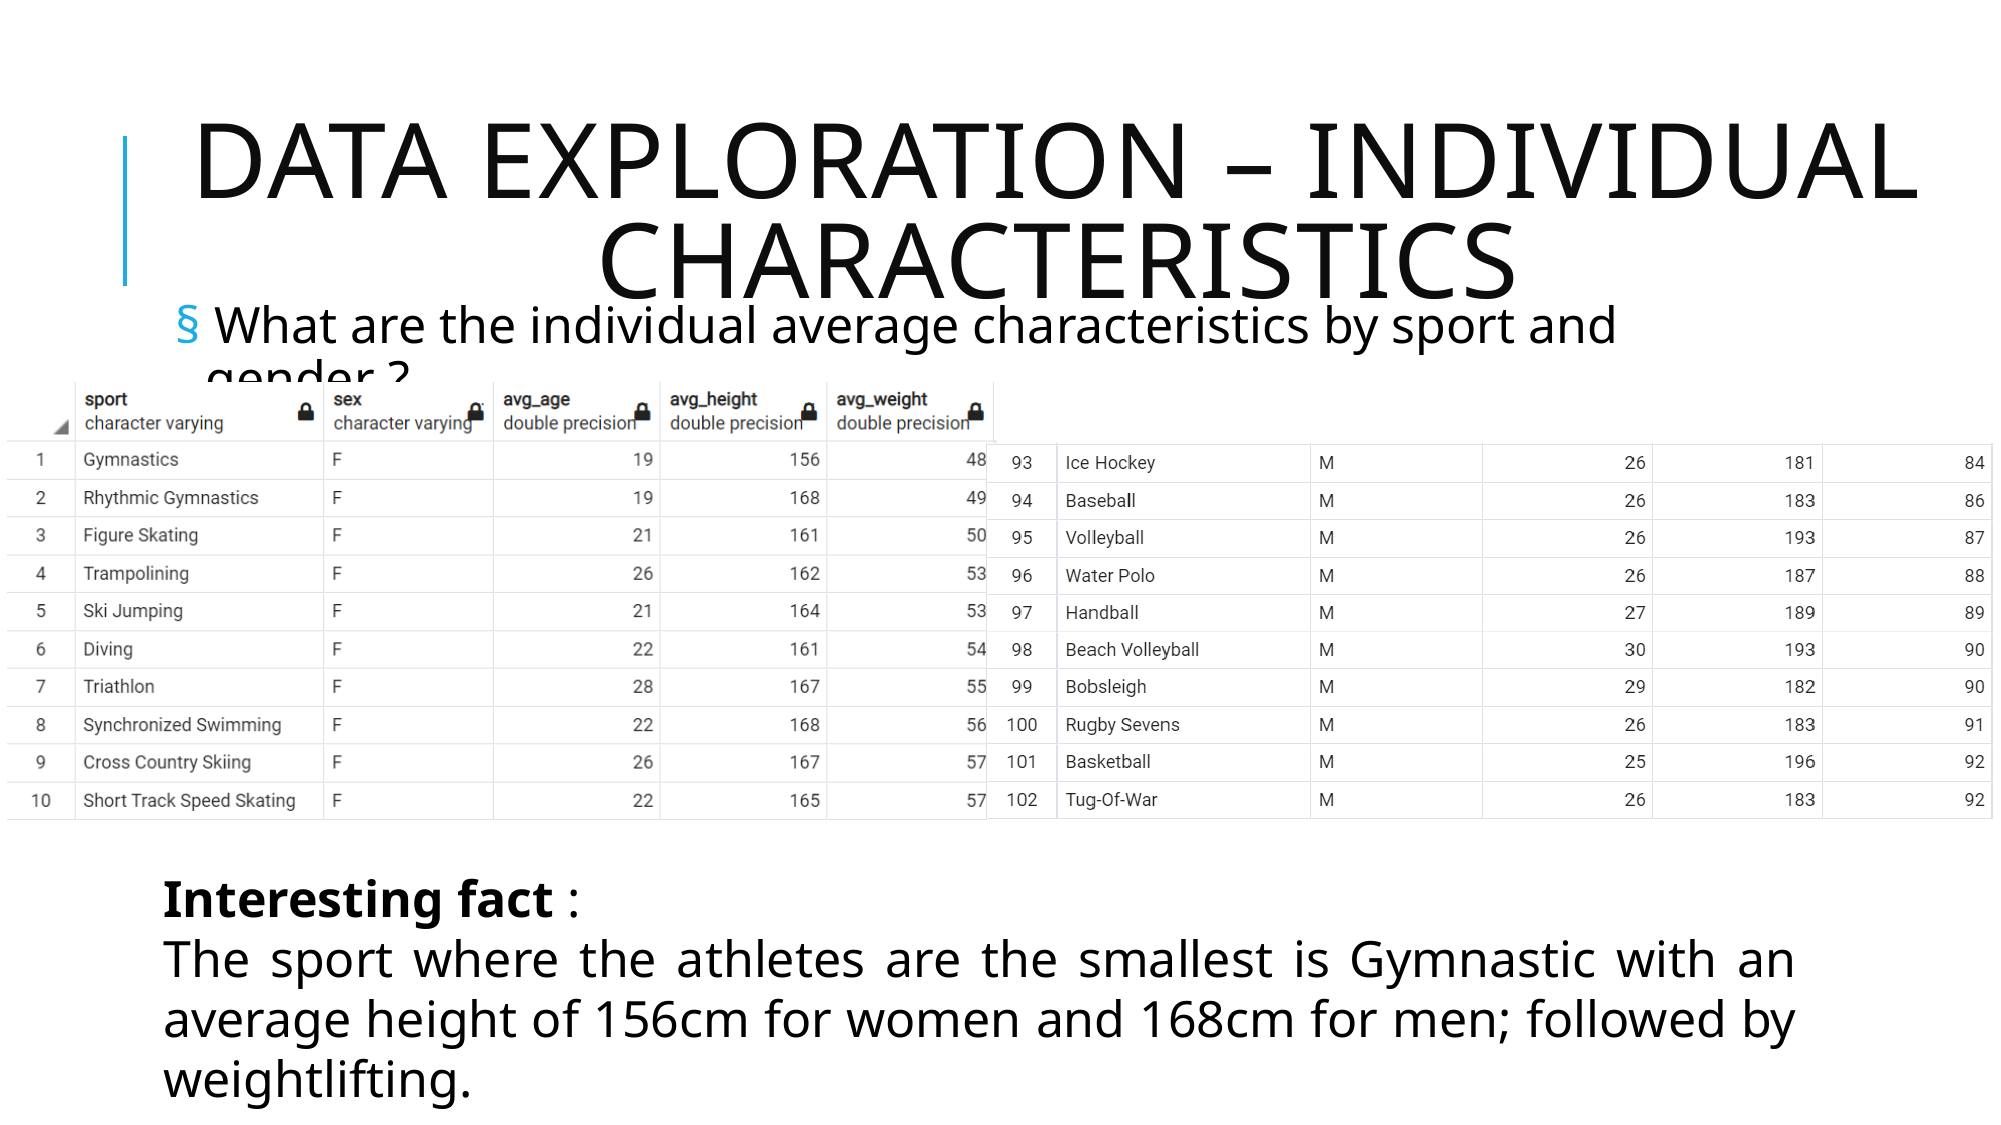

# Data exploration – Individual characteristics
 What are the individual average characteristics by sport and gender ?
Interesting fact :
The sport where the athletes are the smallest is Gymnastic with an average height of 156cm for women and 168cm for men; followed by weightlifting.